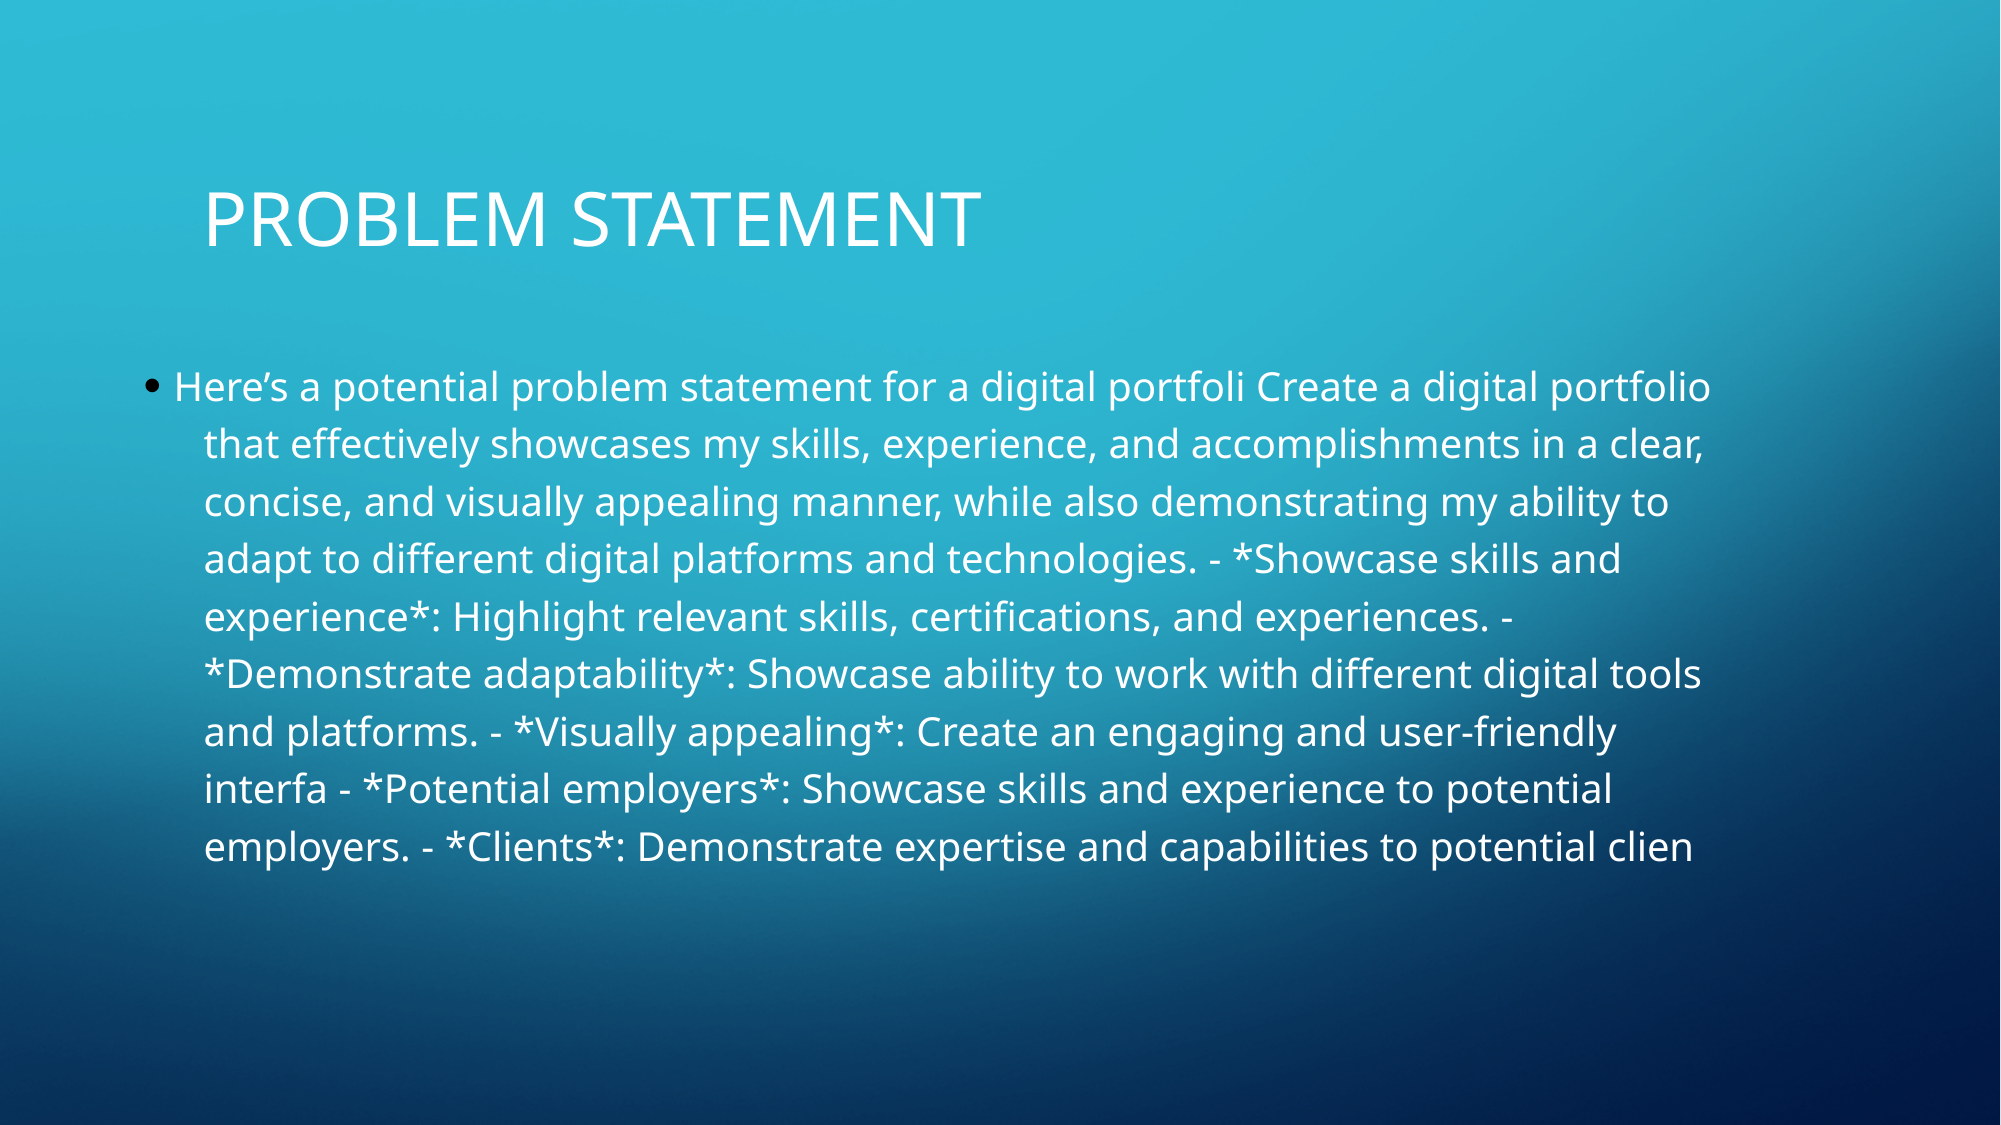

# PROBLEM STATEMENT
Here’s a potential problem statement for a digital portfoli Create a digital portfolio that effectively showcases my skills, experience, and accomplishments in a clear, concise, and visually appealing manner, while also demonstrating my ability to adapt to different digital platforms and technologies. - *Showcase skills and experience*: Highlight relevant skills, certifications, and experiences. - *Demonstrate adaptability*: Showcase ability to work with different digital tools and platforms. - *Visually appealing*: Create an engaging and user-friendly interfa - *Potential employers*: Showcase skills and experience to potential employers. - *Clients*: Demonstrate expertise and capabilities to potential clien